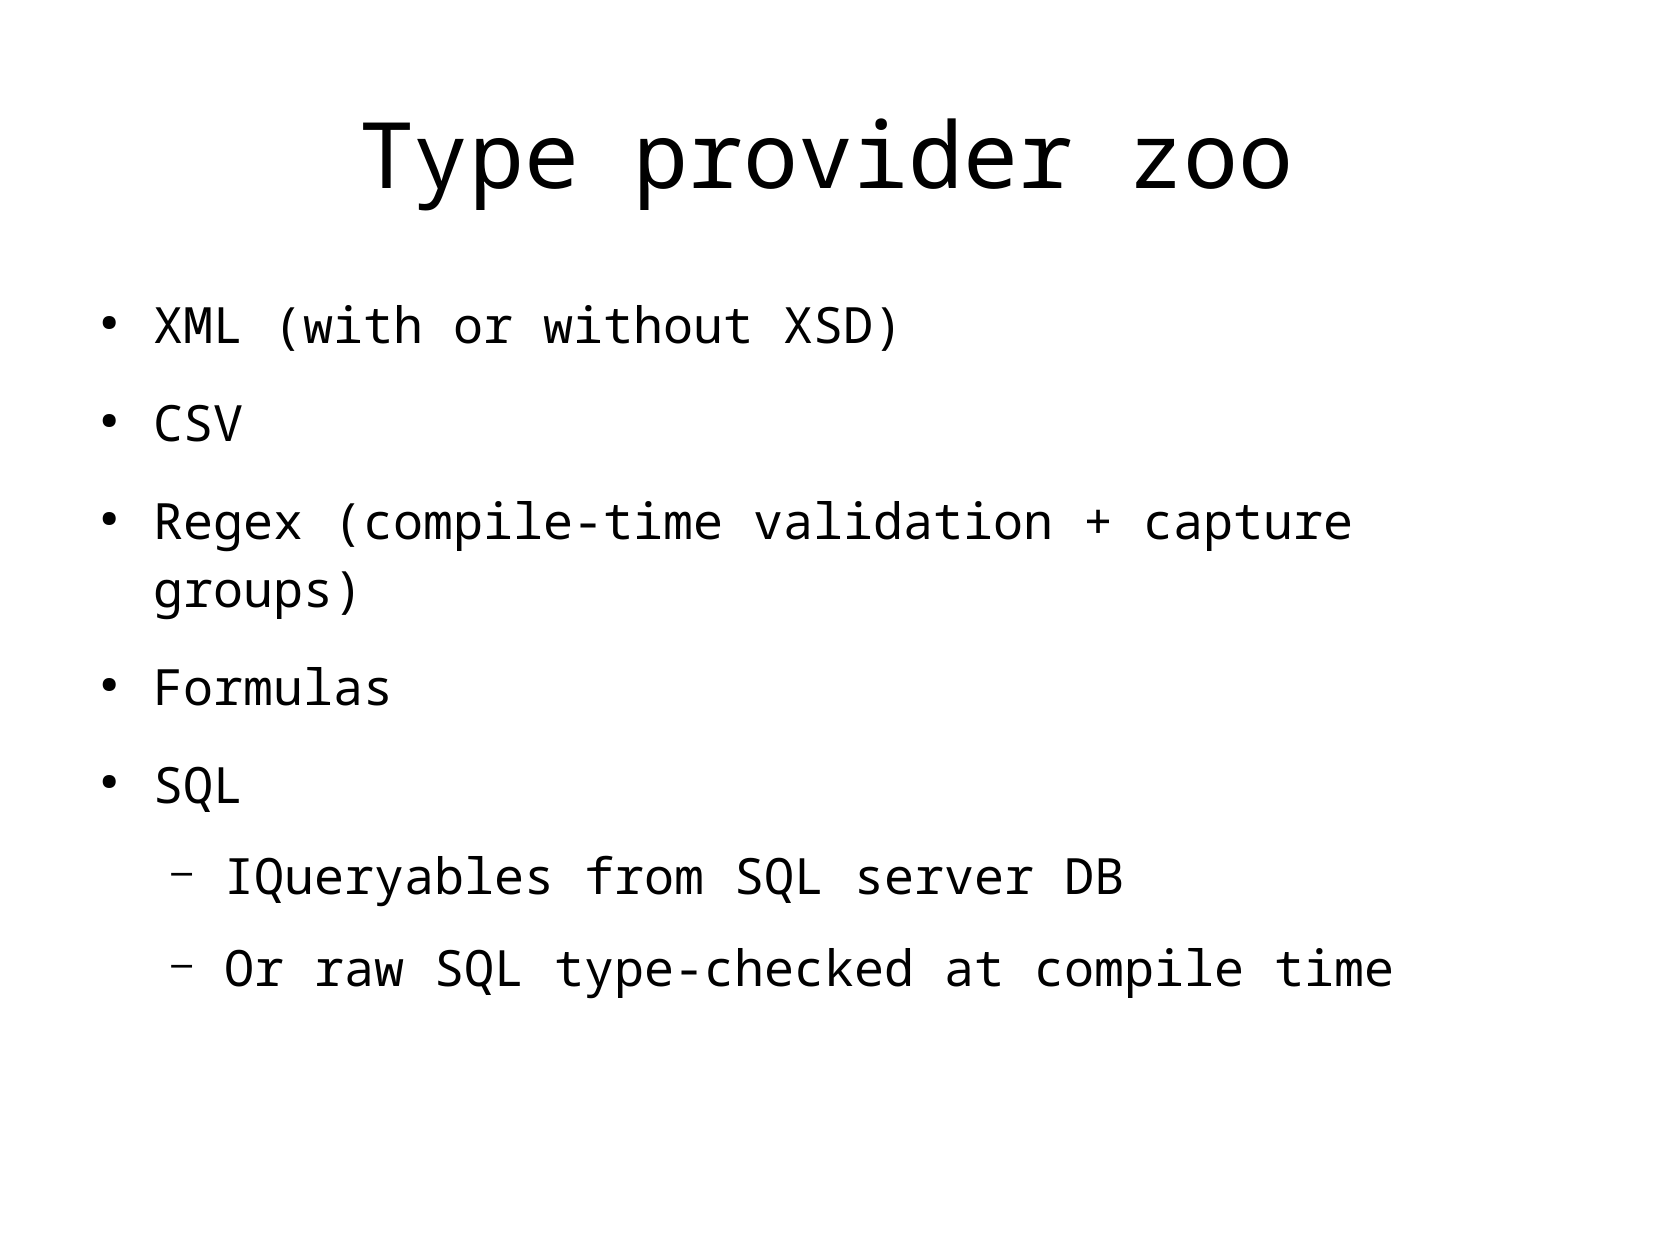

# Type provider zoo
XML (with or without XSD)
CSV
Regex (compile-time validation + capture groups)
Formulas
SQL
IQueryables from SQL server DB
Or raw SQL type-checked at compile time